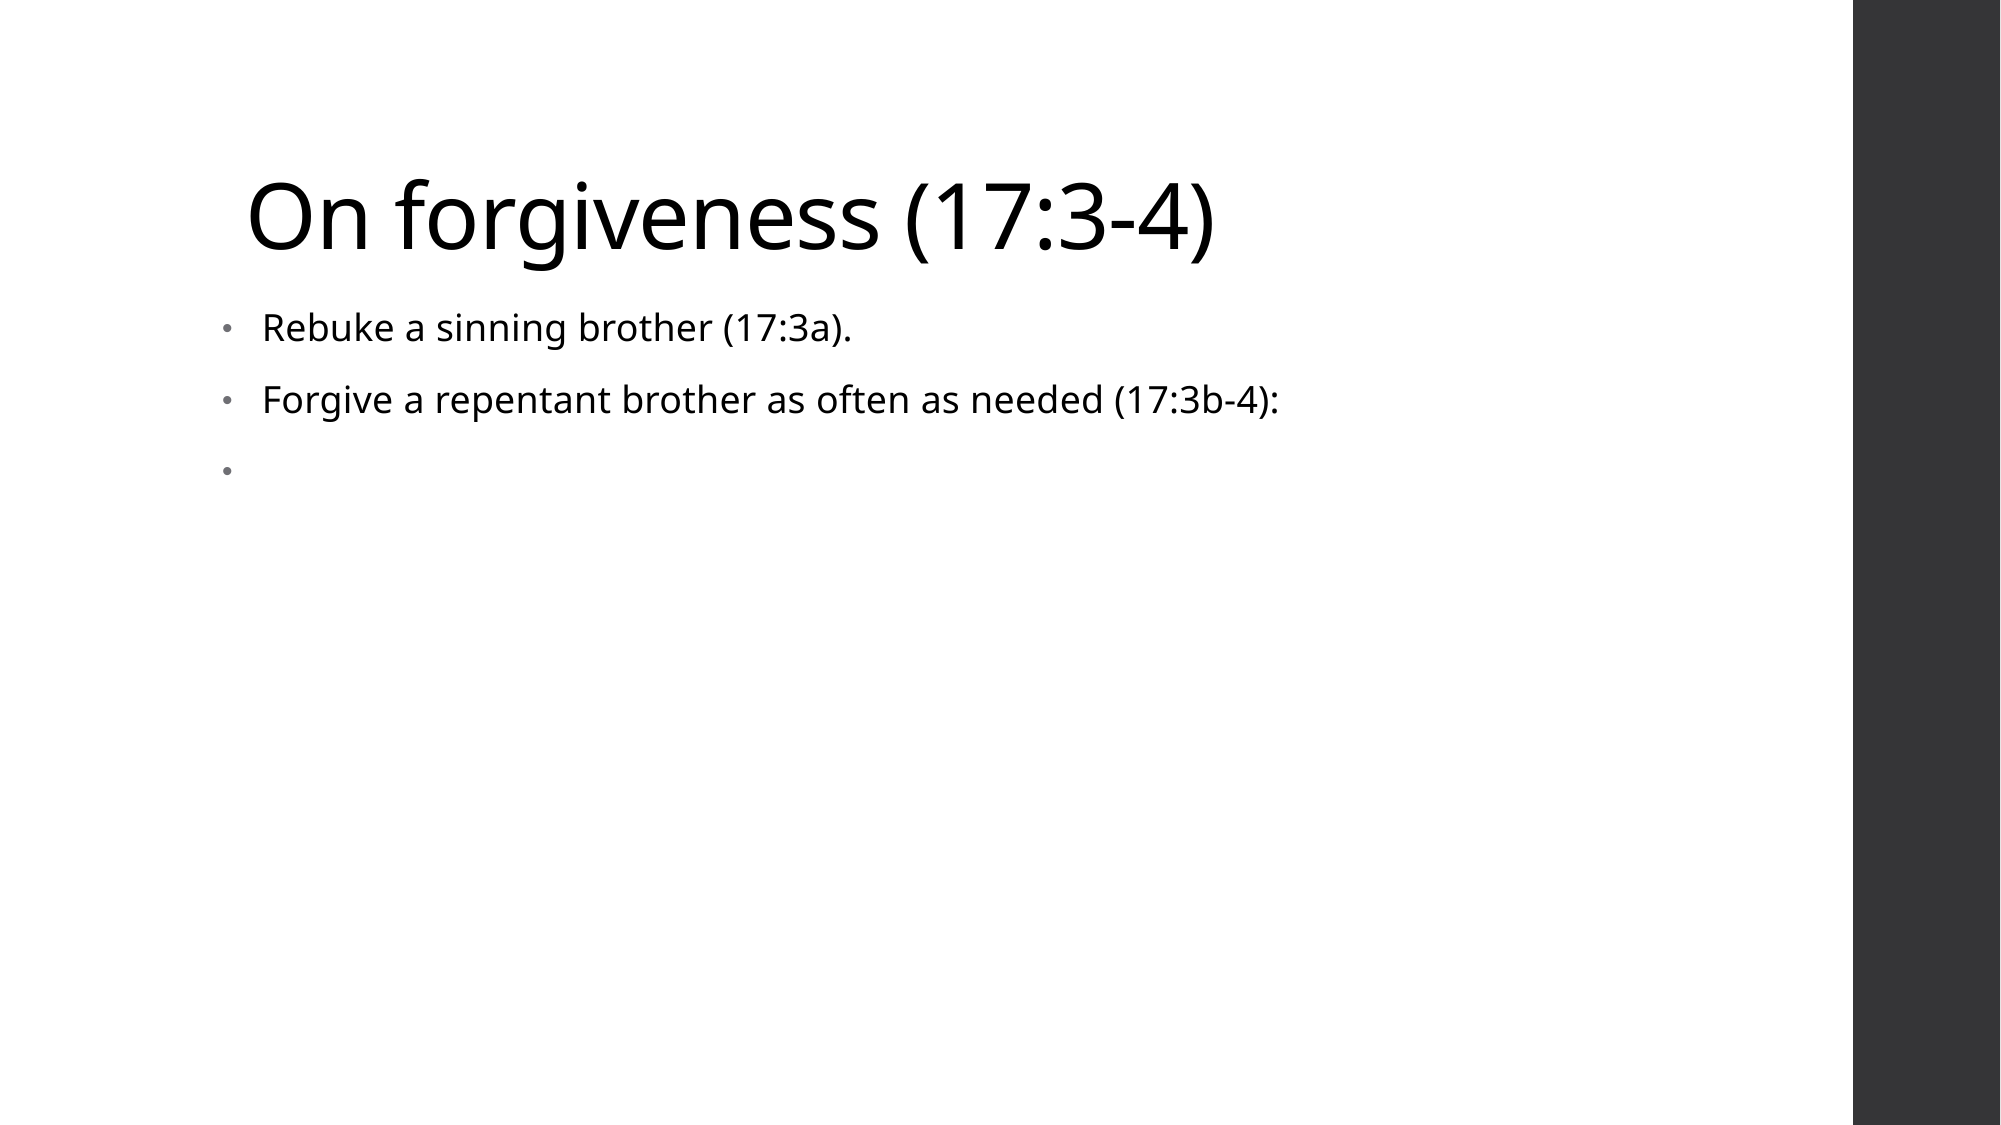

# On forgiveness (17:3-4)
 Rebuke a sinning brother (17:3a).
 Forgive a repentant brother as often as needed (17:3b-4):